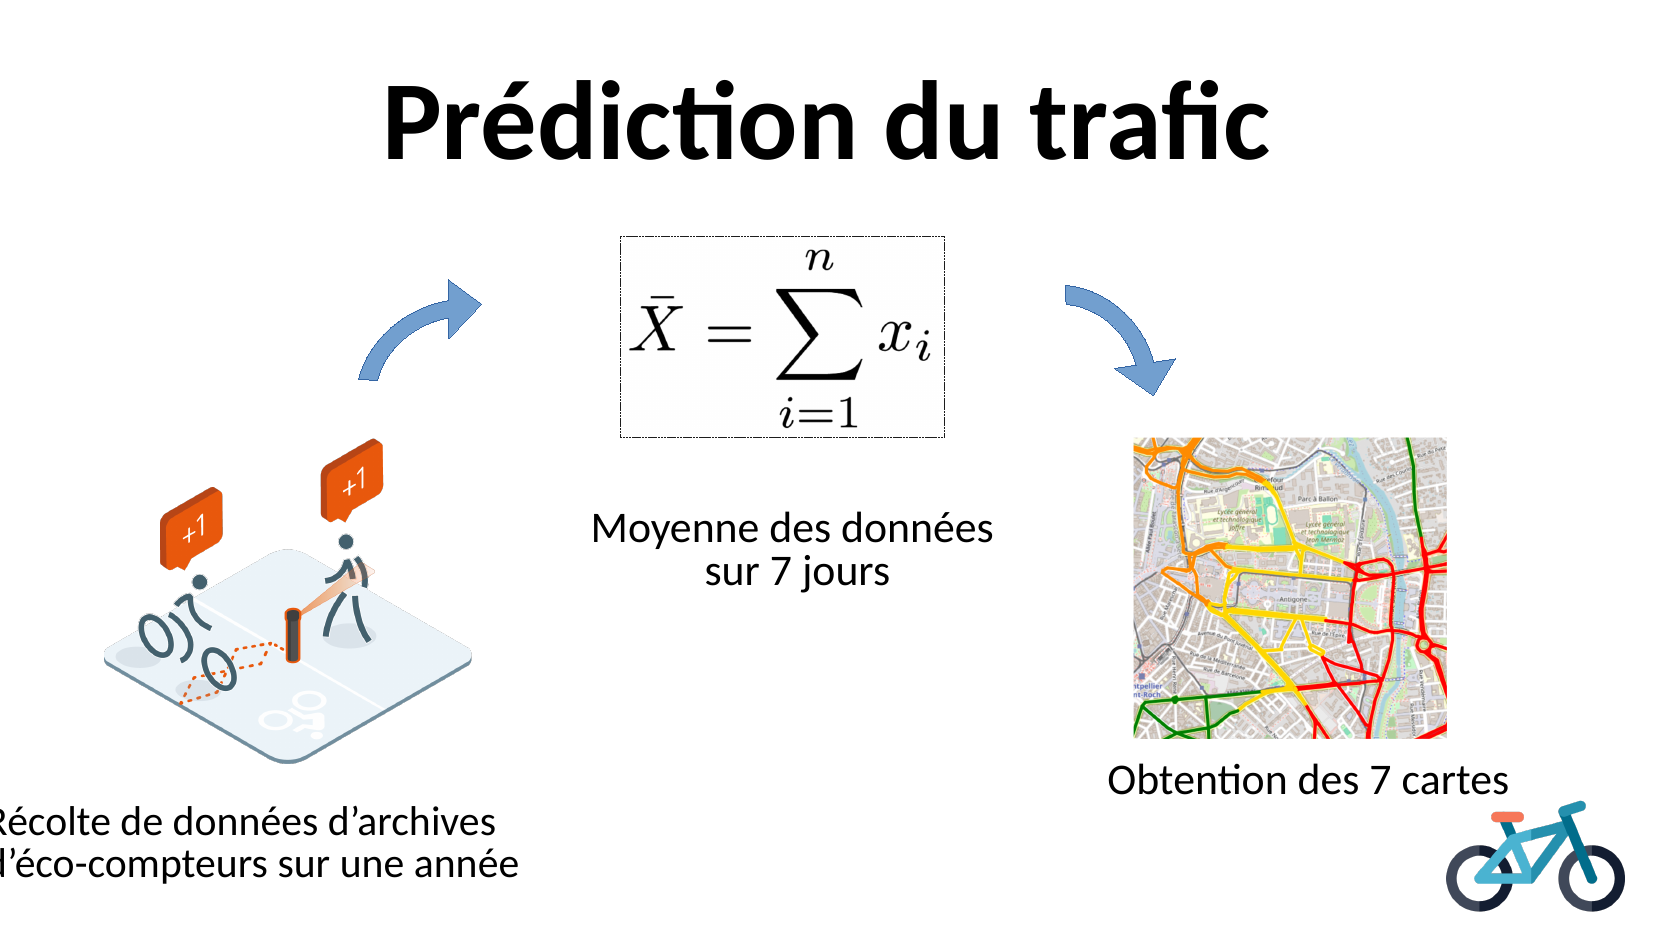

# Prédiction du trafic
Moyenne des données
sur 7 jours
Obtention des 7 cartes
Récolte de données d’archives
d’éco-compteurs sur une année